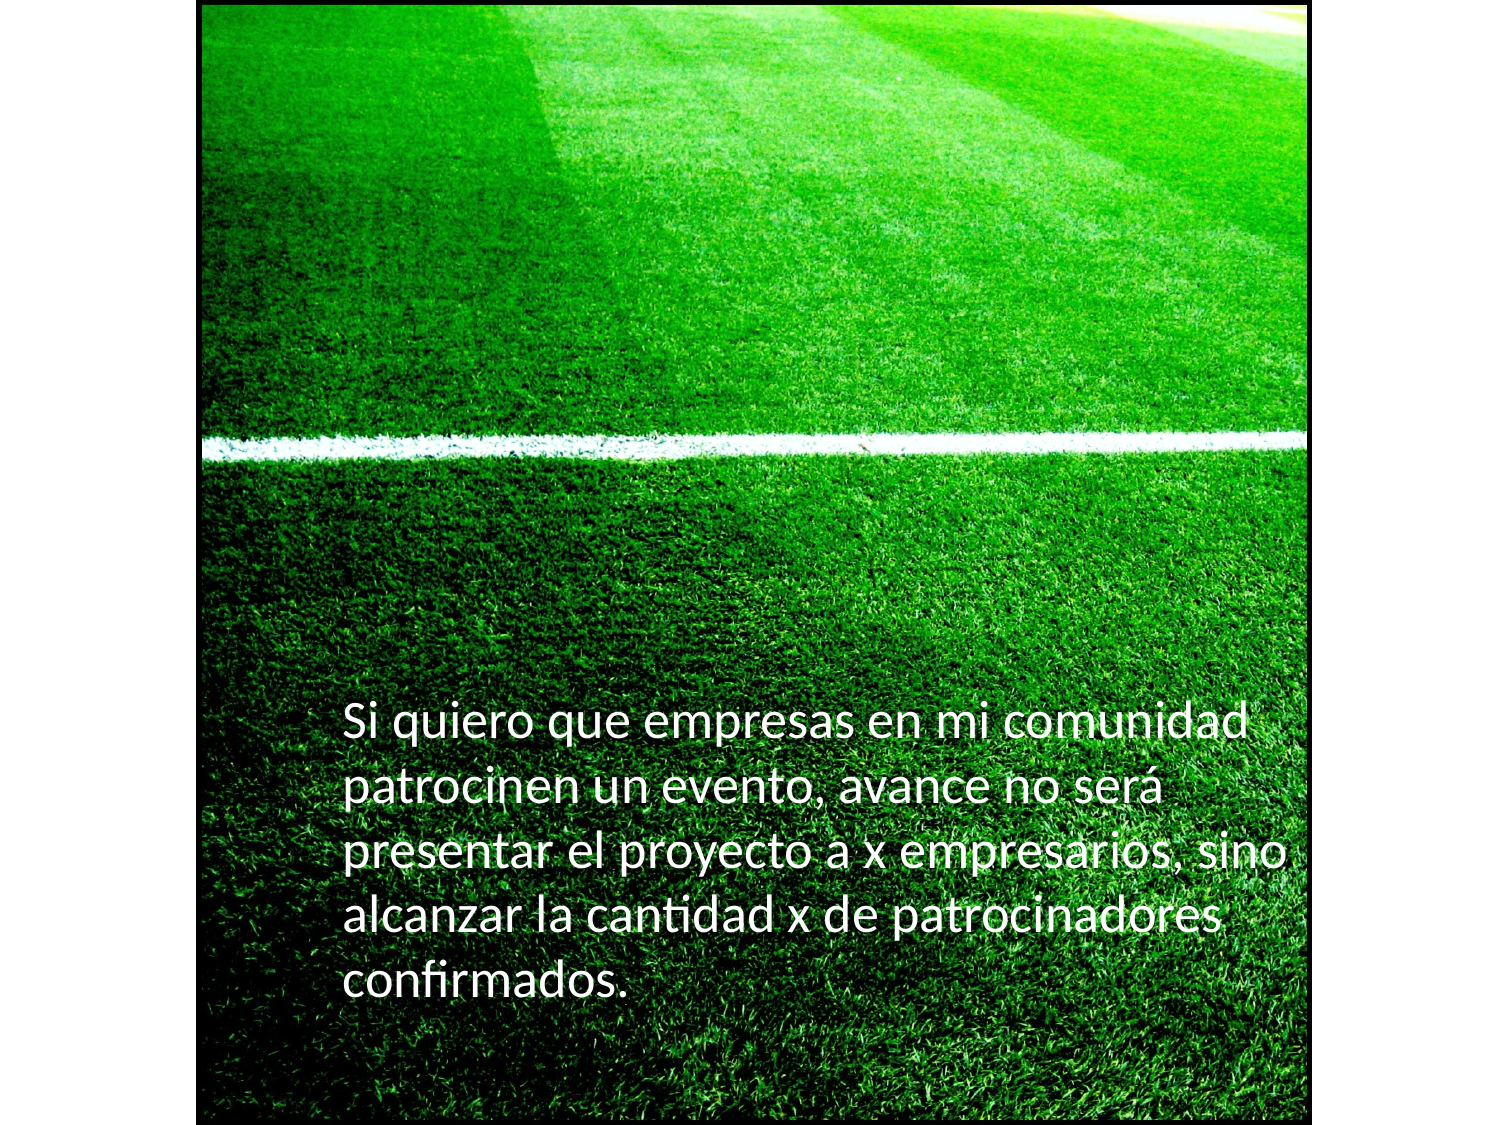

Paso 3: Mapear la ruta
Si quiero que empresas en mi comunidad patrocinen un evento, avance no será presentar el proyecto a x empresarios, sino alcanzar la cantidad x de patrocinadores confirmados.